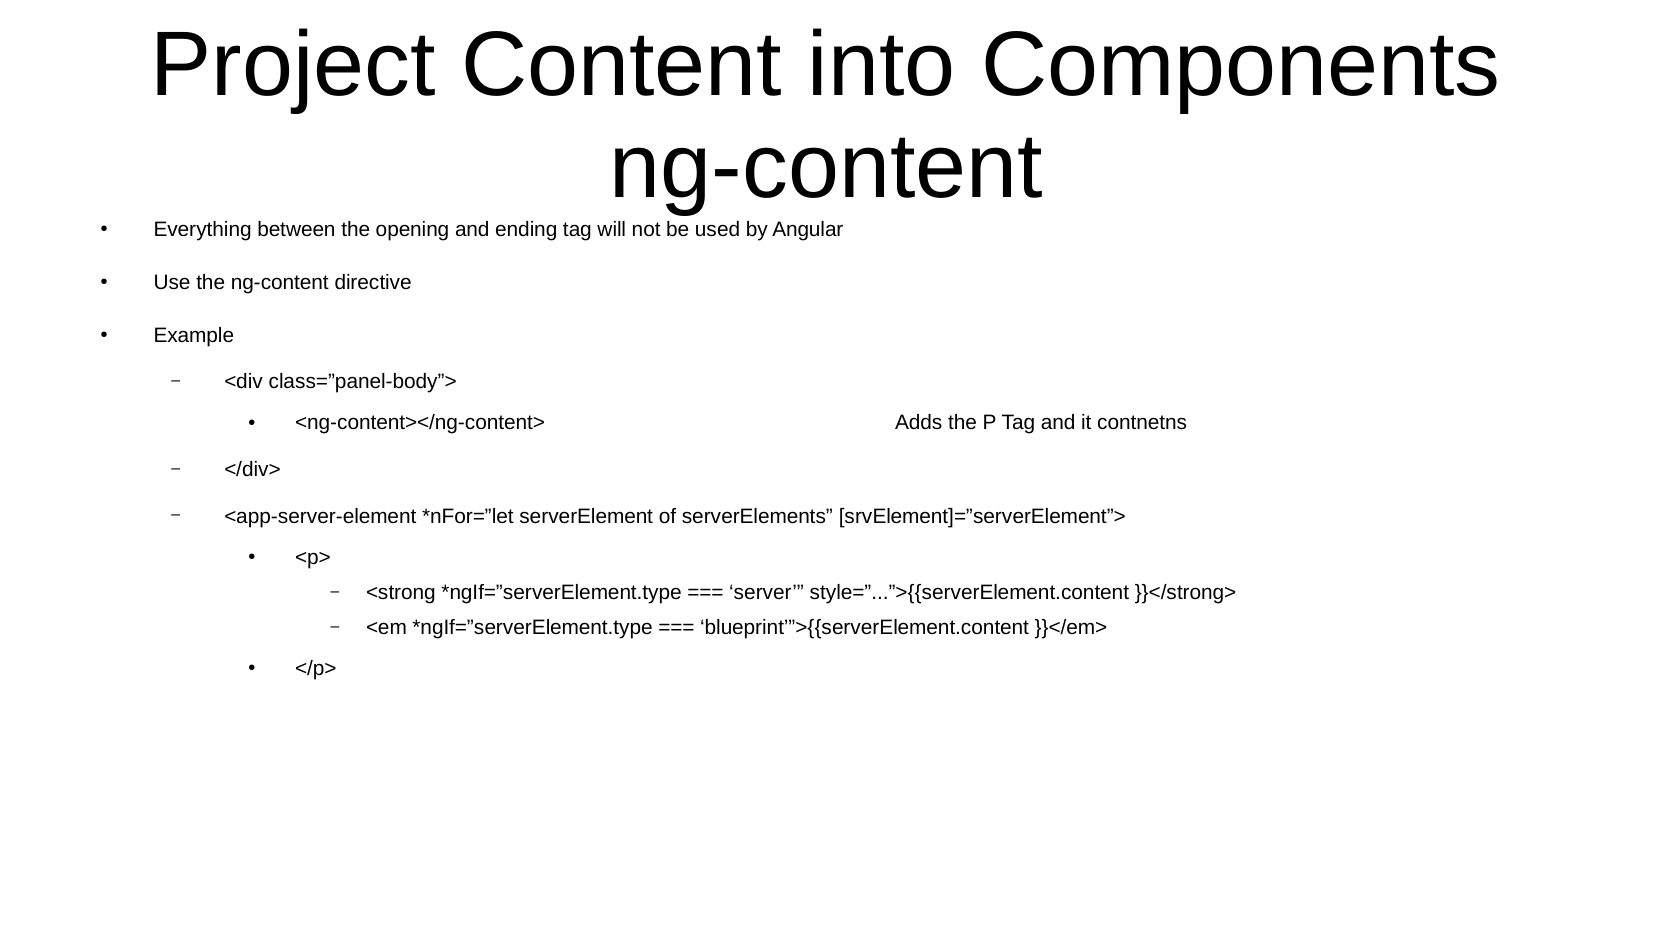

# Project Content into Components ng-content
Everything between the opening and ending tag will not be used by Angular
Use the ng-content directive
Example
<div class=”panel-body”>
<ng-content></ng-content>					Adds the P Tag and it contnetns
</div>
<app-server-element *nFor=”let serverElement of serverElements” [srvElement]=”serverElement”>
<p>
<strong *ngIf=”serverElement.type === ‘server’” style=”...”>{{serverElement.content }}</strong>
<em *ngIf=”serverElement.type === ‘blueprint’”>{{serverElement.content }}</em>
</p>